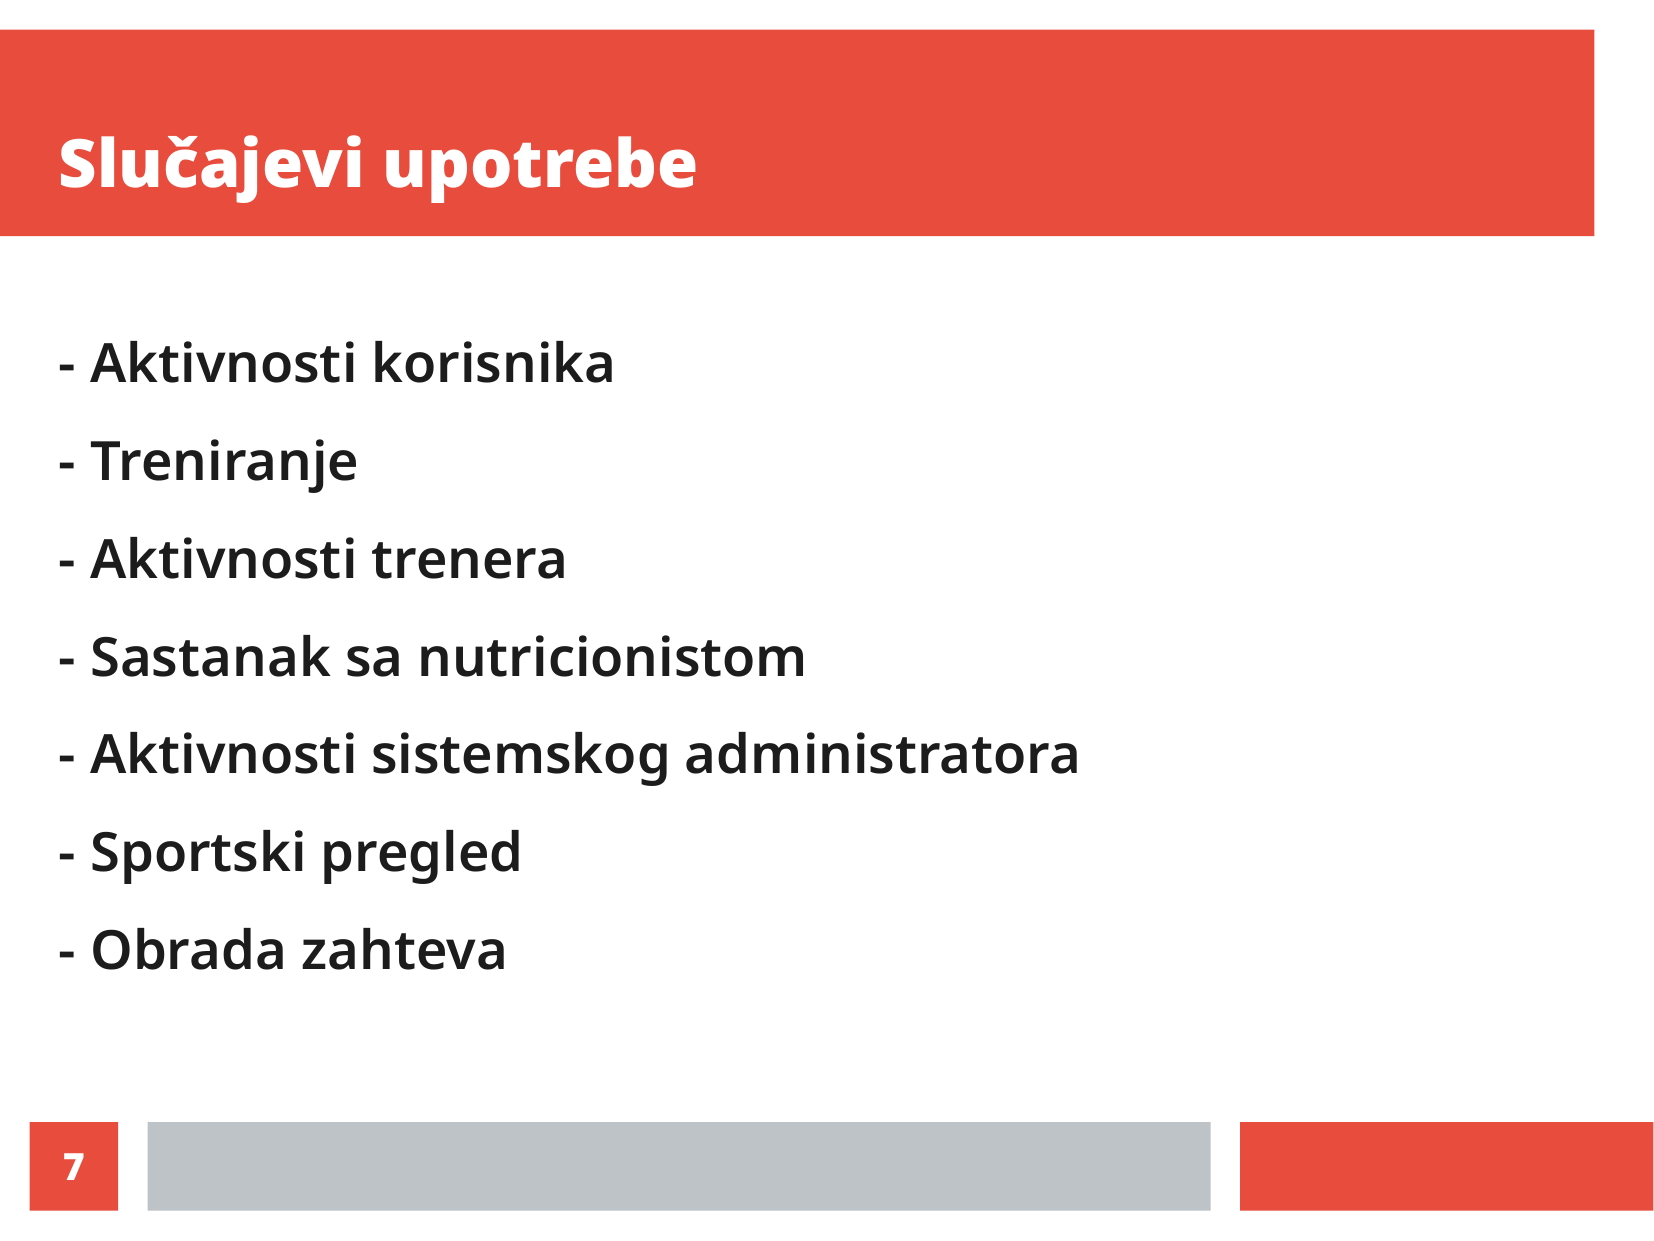

# Slučajevi upotrebe
- Aktivnosti korisnika
- Treniranje
- Aktivnosti trenera
- Sastanak sa nutricionistom
- Aktivnosti sistemskog administratora
- Sportski pregled
- Obrada zahteva
7